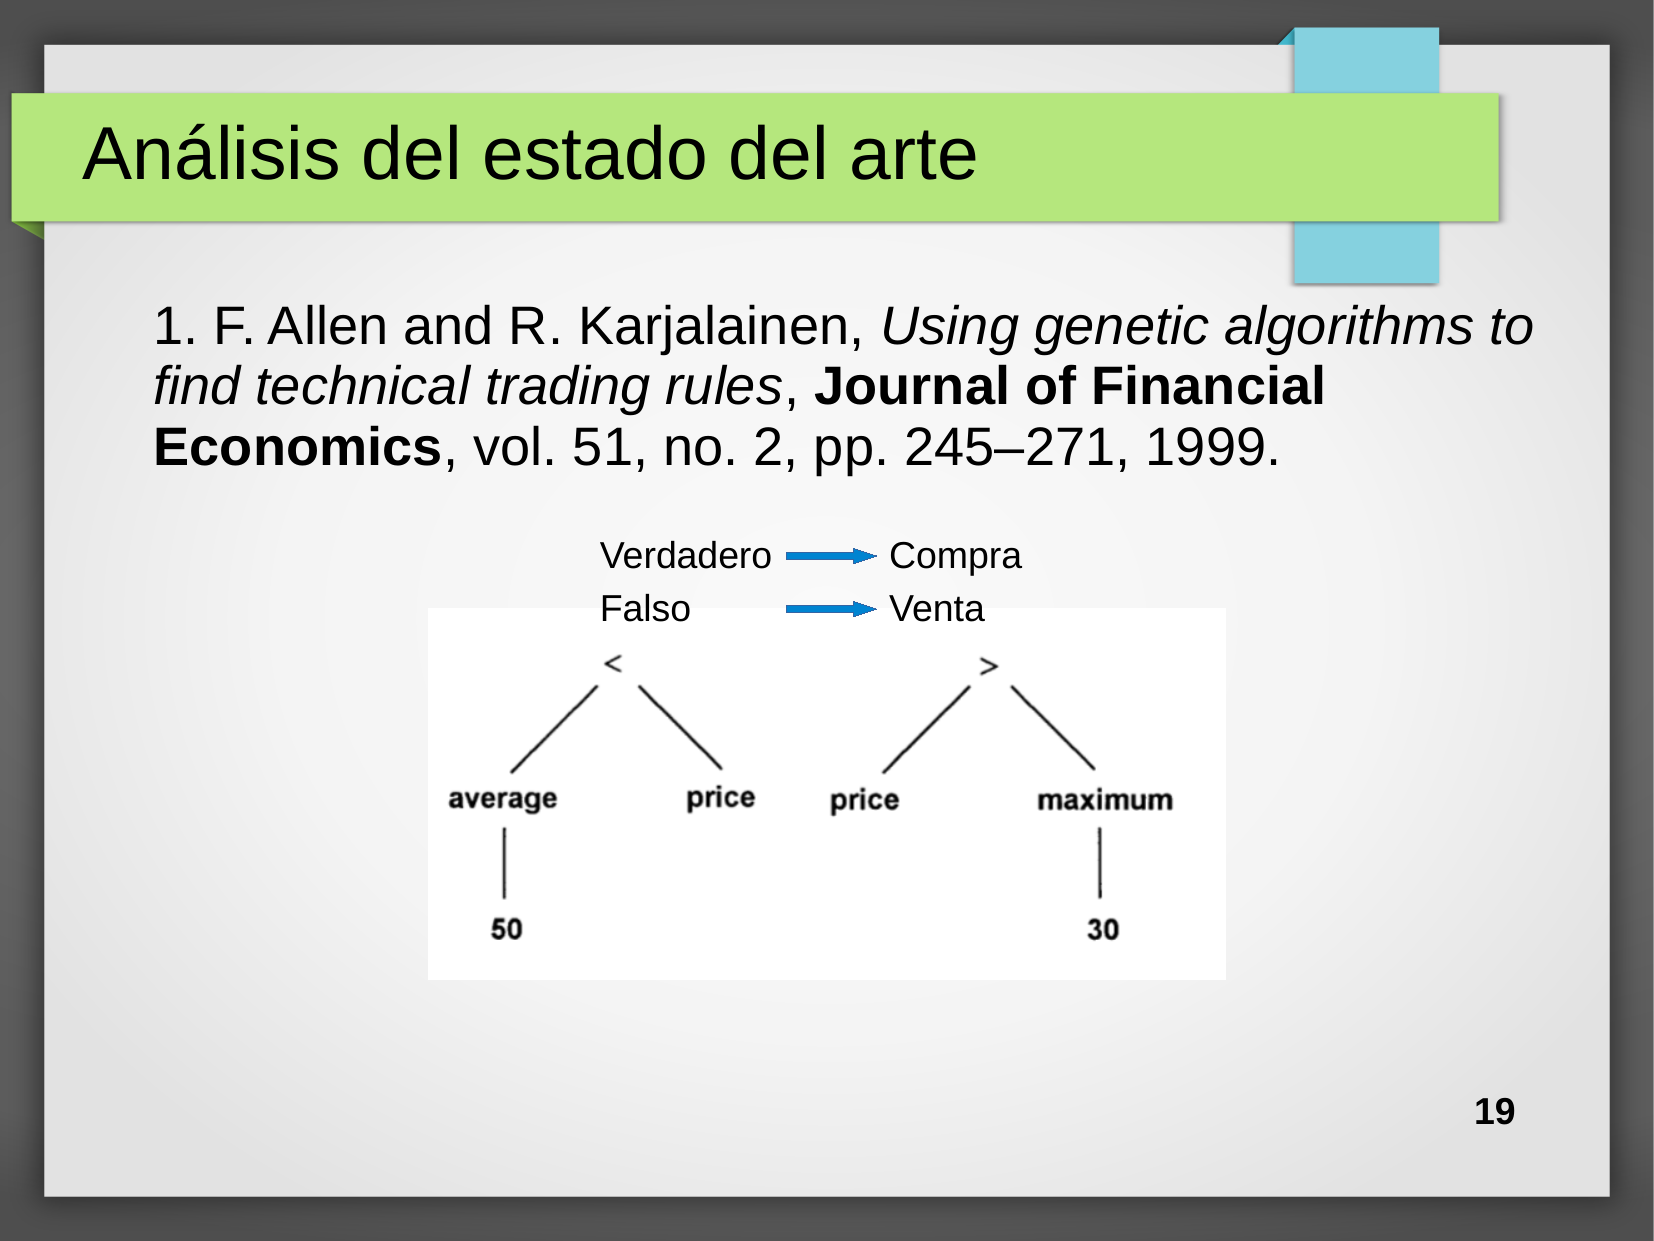

# Análisis del estado del arte
1. F. Allen and R. Karjalainen, Using genetic algorithms to find technical trading rules, Journal of Financial Economics, vol. 51, no. 2, pp. 245–271, 1999.
Verdadero
Compra
Falso
Venta